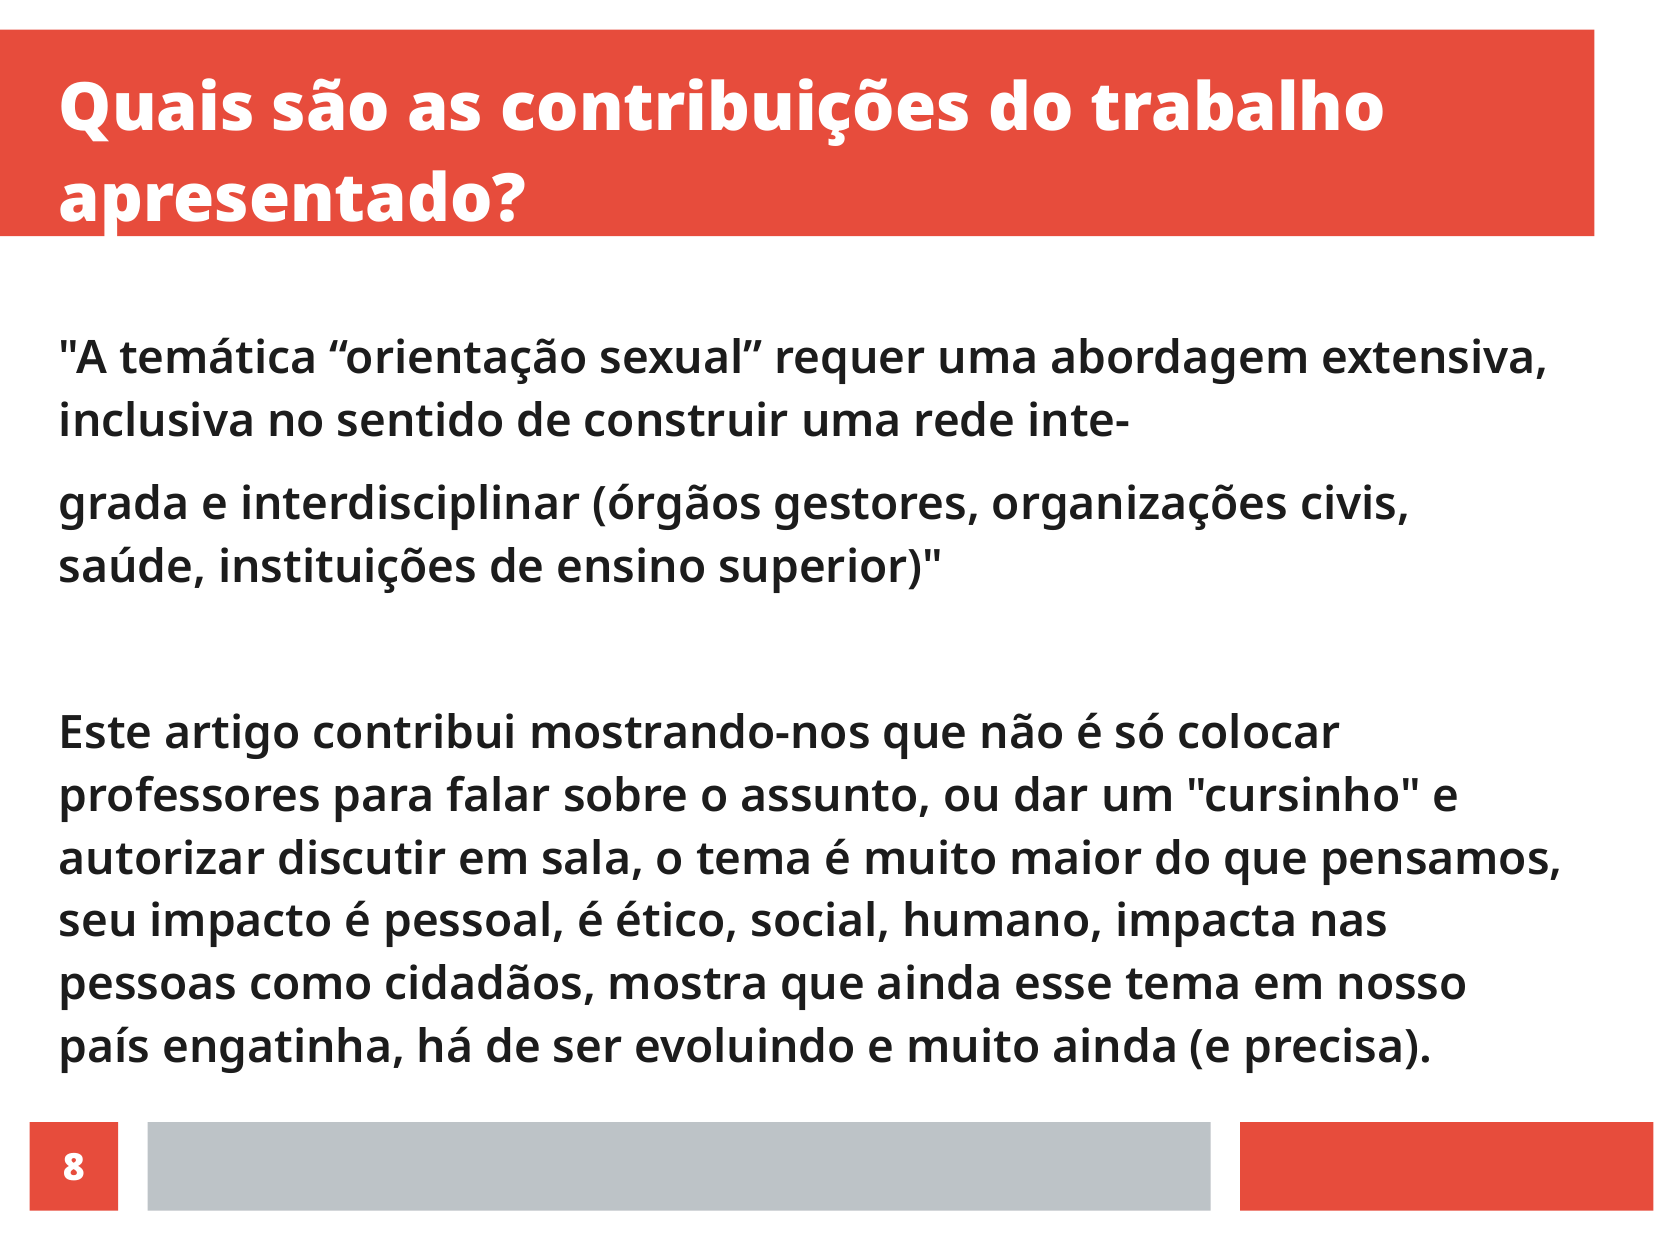

# Quais são as contribuições do trabalho apresentado?
"A temática “orientação sexual” requer uma abordagem extensiva, inclusiva no sentido de construir uma rede inte-
grada e interdisciplinar (órgãos gestores, organizações civis, saúde, instituições de ensino superior)"
Este artigo contribui mostrando-nos que não é só colocar professores para falar sobre o assunto, ou dar um "cursinho" e autorizar discutir em sala, o tema é muito maior do que pensamos, seu impacto é pessoal, é ético, social, humano, impacta nas pessoas como cidadãos, mostra que ainda esse tema em nosso país engatinha, há de ser evoluindo e muito ainda (e precisa).
8